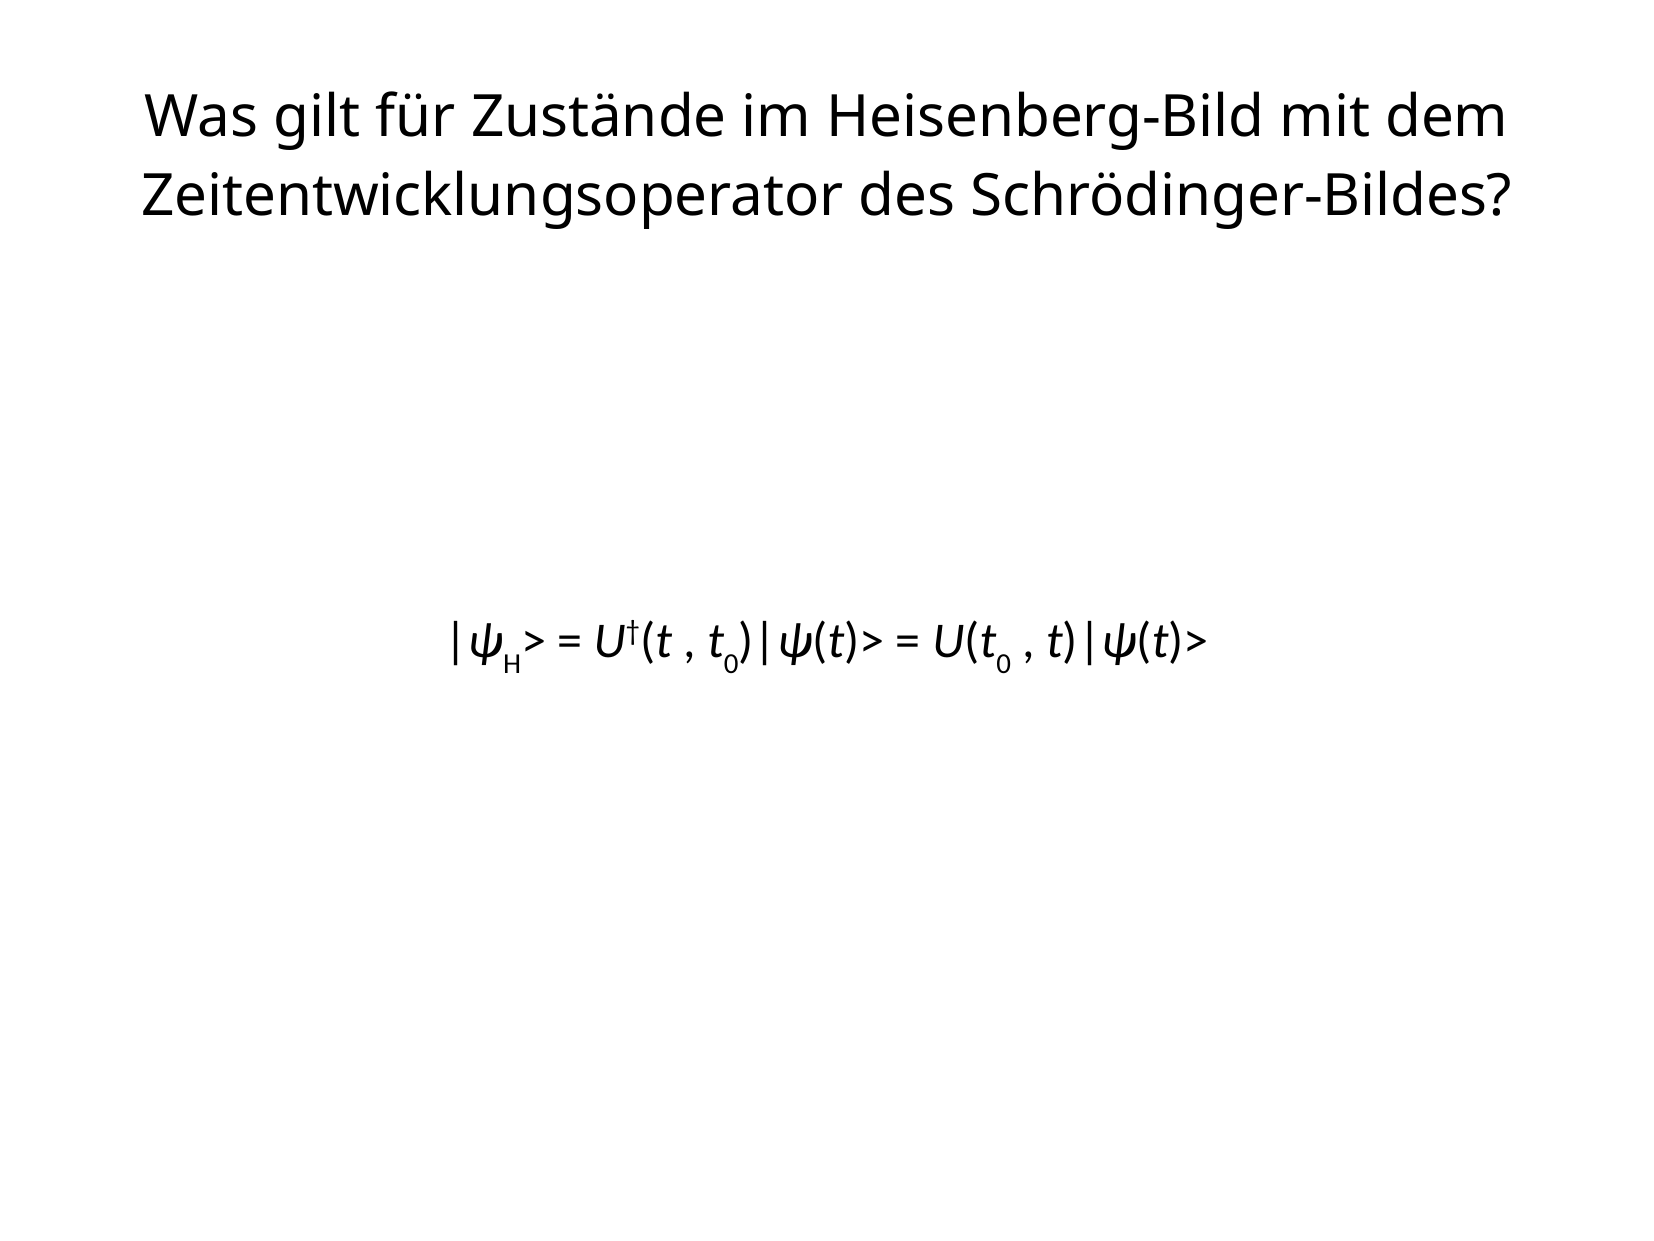

# Was gilt für Zustände im Heisenberg-Bild mit dem Zeitentwicklungsoperator des Schrödinger-Bildes?
|ψH> = U†(t , t0)|ψ(t)> = U(t0 , t)|ψ(t)>